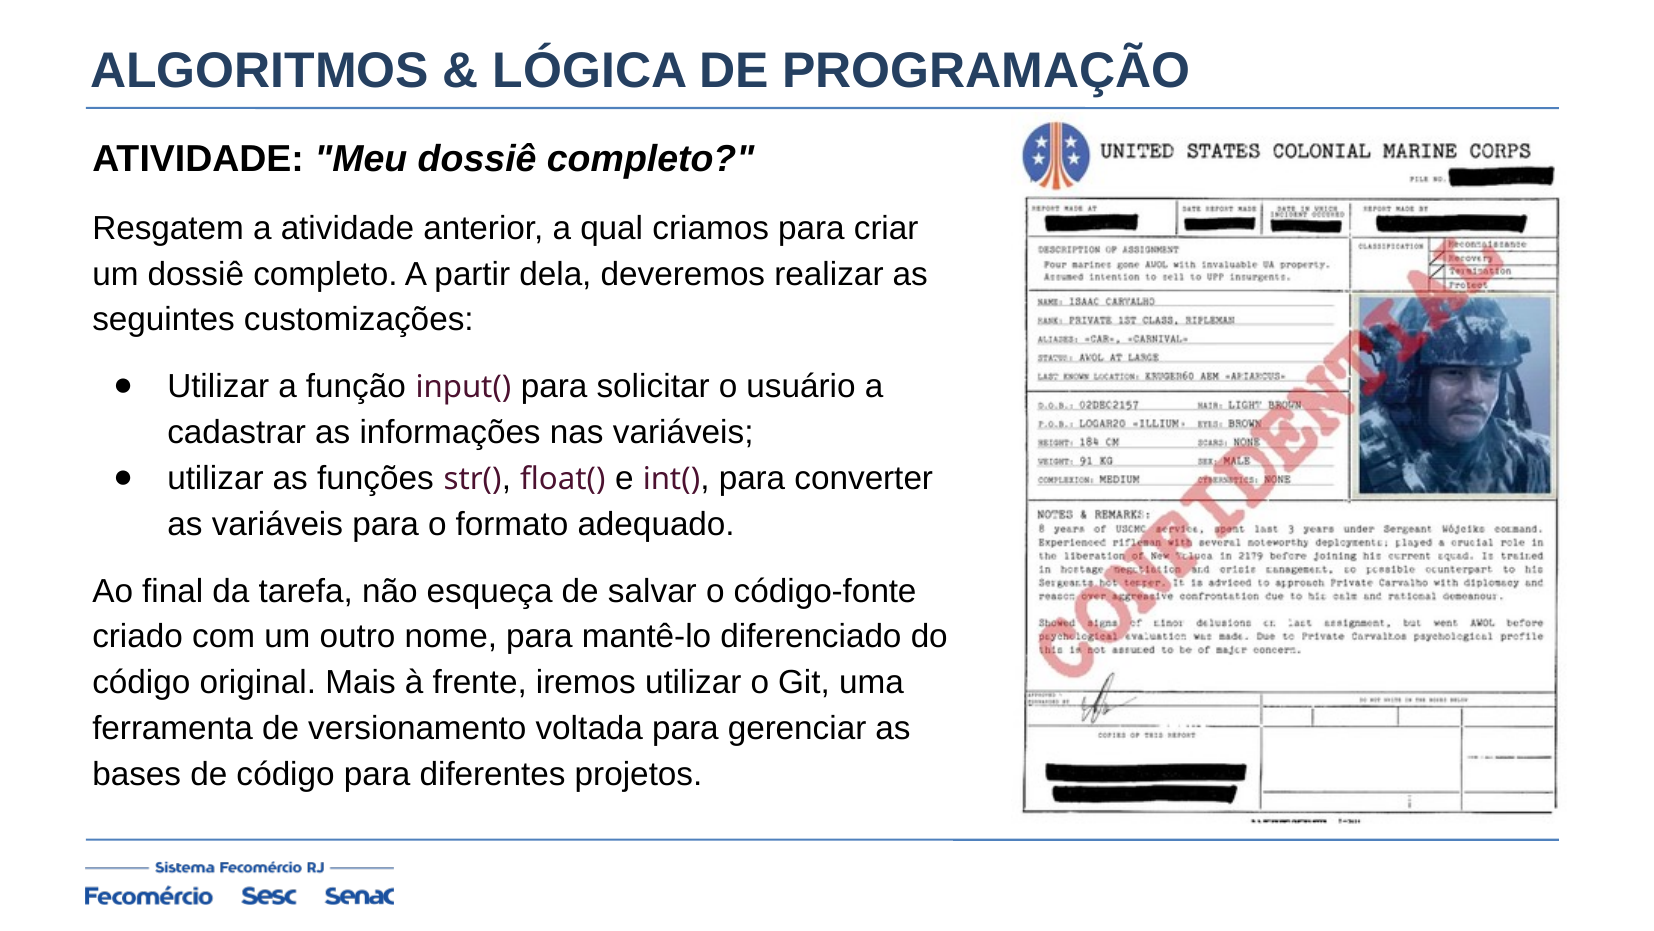

ALGORITMOS & LÓGICA DE PROGRAMAÇÃO
ATIVIDADE: "Meu dossiê completo?"
Resgatem a atividade anterior, a qual criamos para criar um dossiê completo. A partir dela, deveremos realizar as seguintes customizações:
Utilizar a função input() para solicitar o usuário a cadastrar as informações nas variáveis;
utilizar as funções str(), float() e int(), para converter as variáveis para o formato adequado.
Ao final da tarefa, não esqueça de salvar o código-fonte criado com um outro nome, para mantê-lo diferenciado do código original. Mais à frente, iremos utilizar o Git, uma ferramenta de versionamento voltada para gerenciar as bases de código para diferentes projetos.